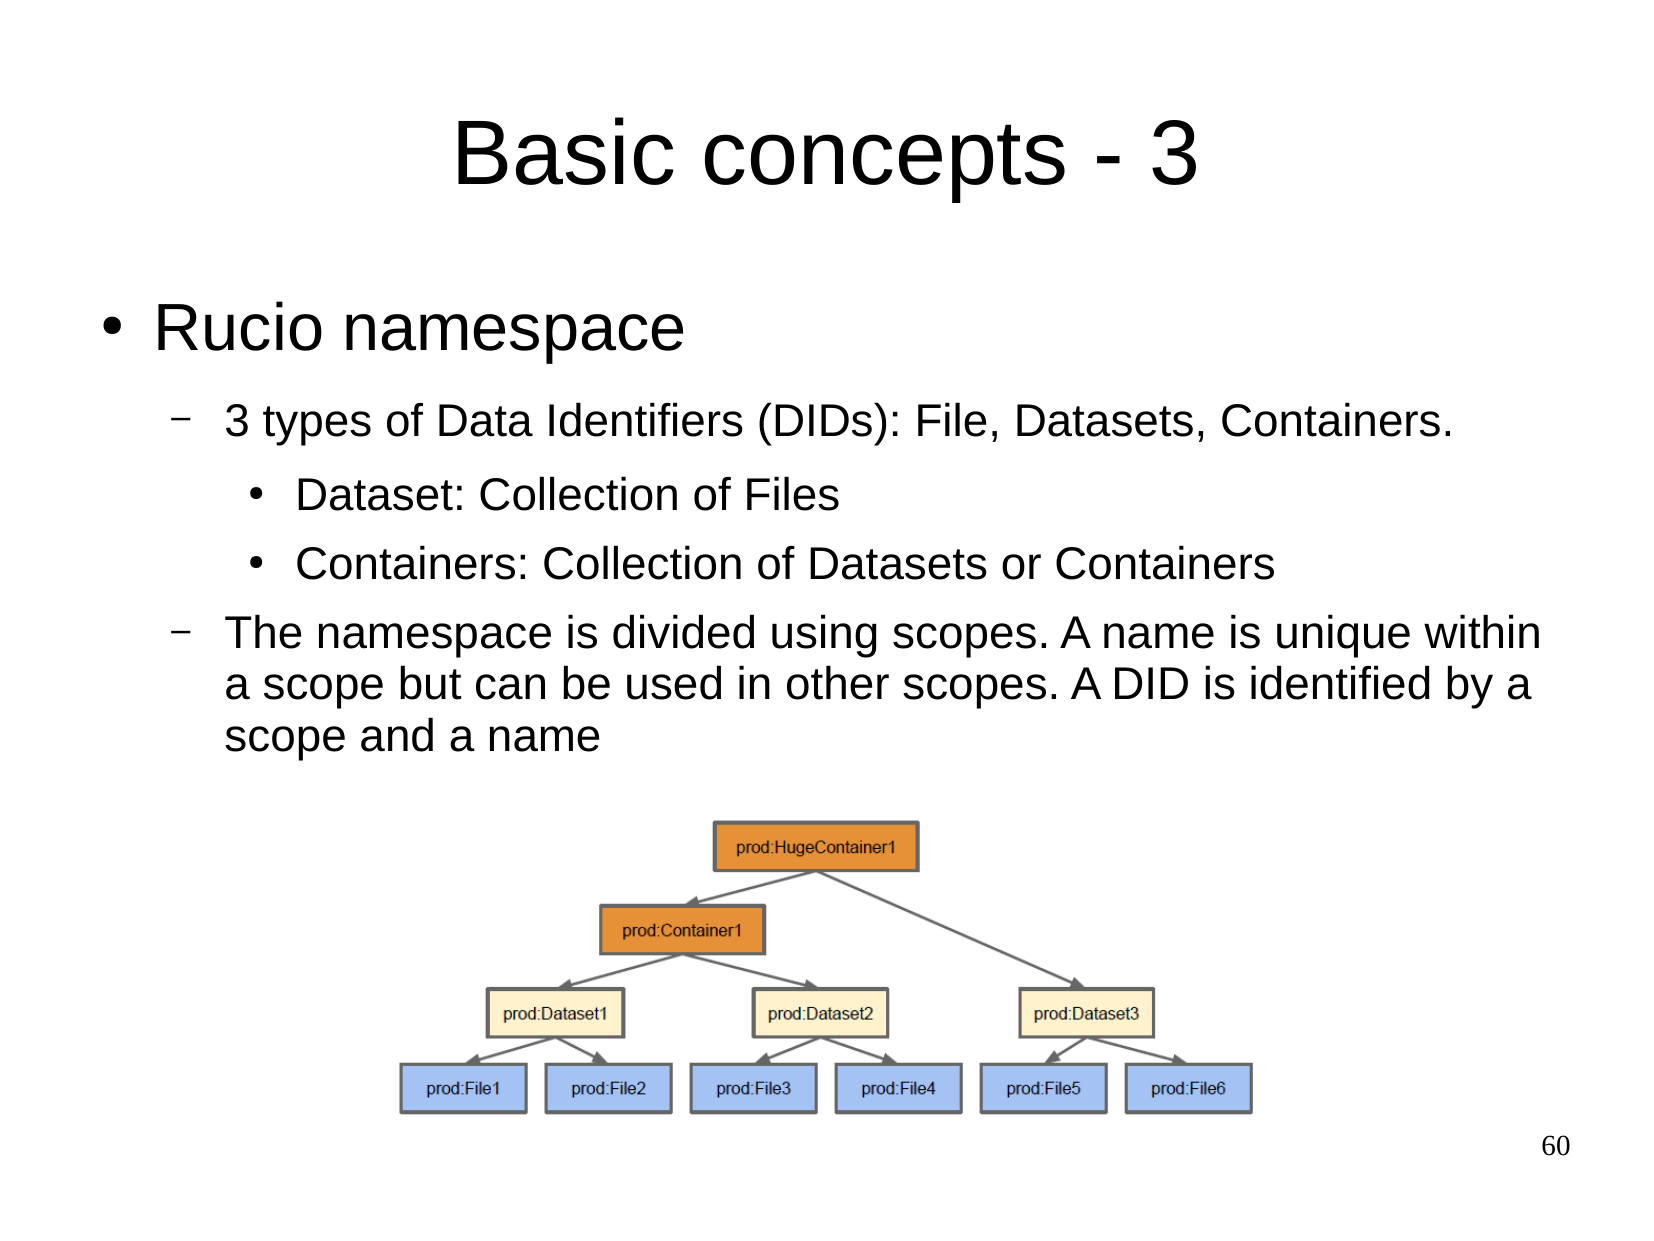

# Basic concepts - 3
Rucio namespace
3 types of Data Identifiers (DIDs): File, Datasets, Containers.
Dataset: Collection of Files
Containers: Collection of Datasets or Containers
The namespace is divided using scopes. A name is unique within a scope but can be used in other scopes. A DID is identified by a scope and a name
60